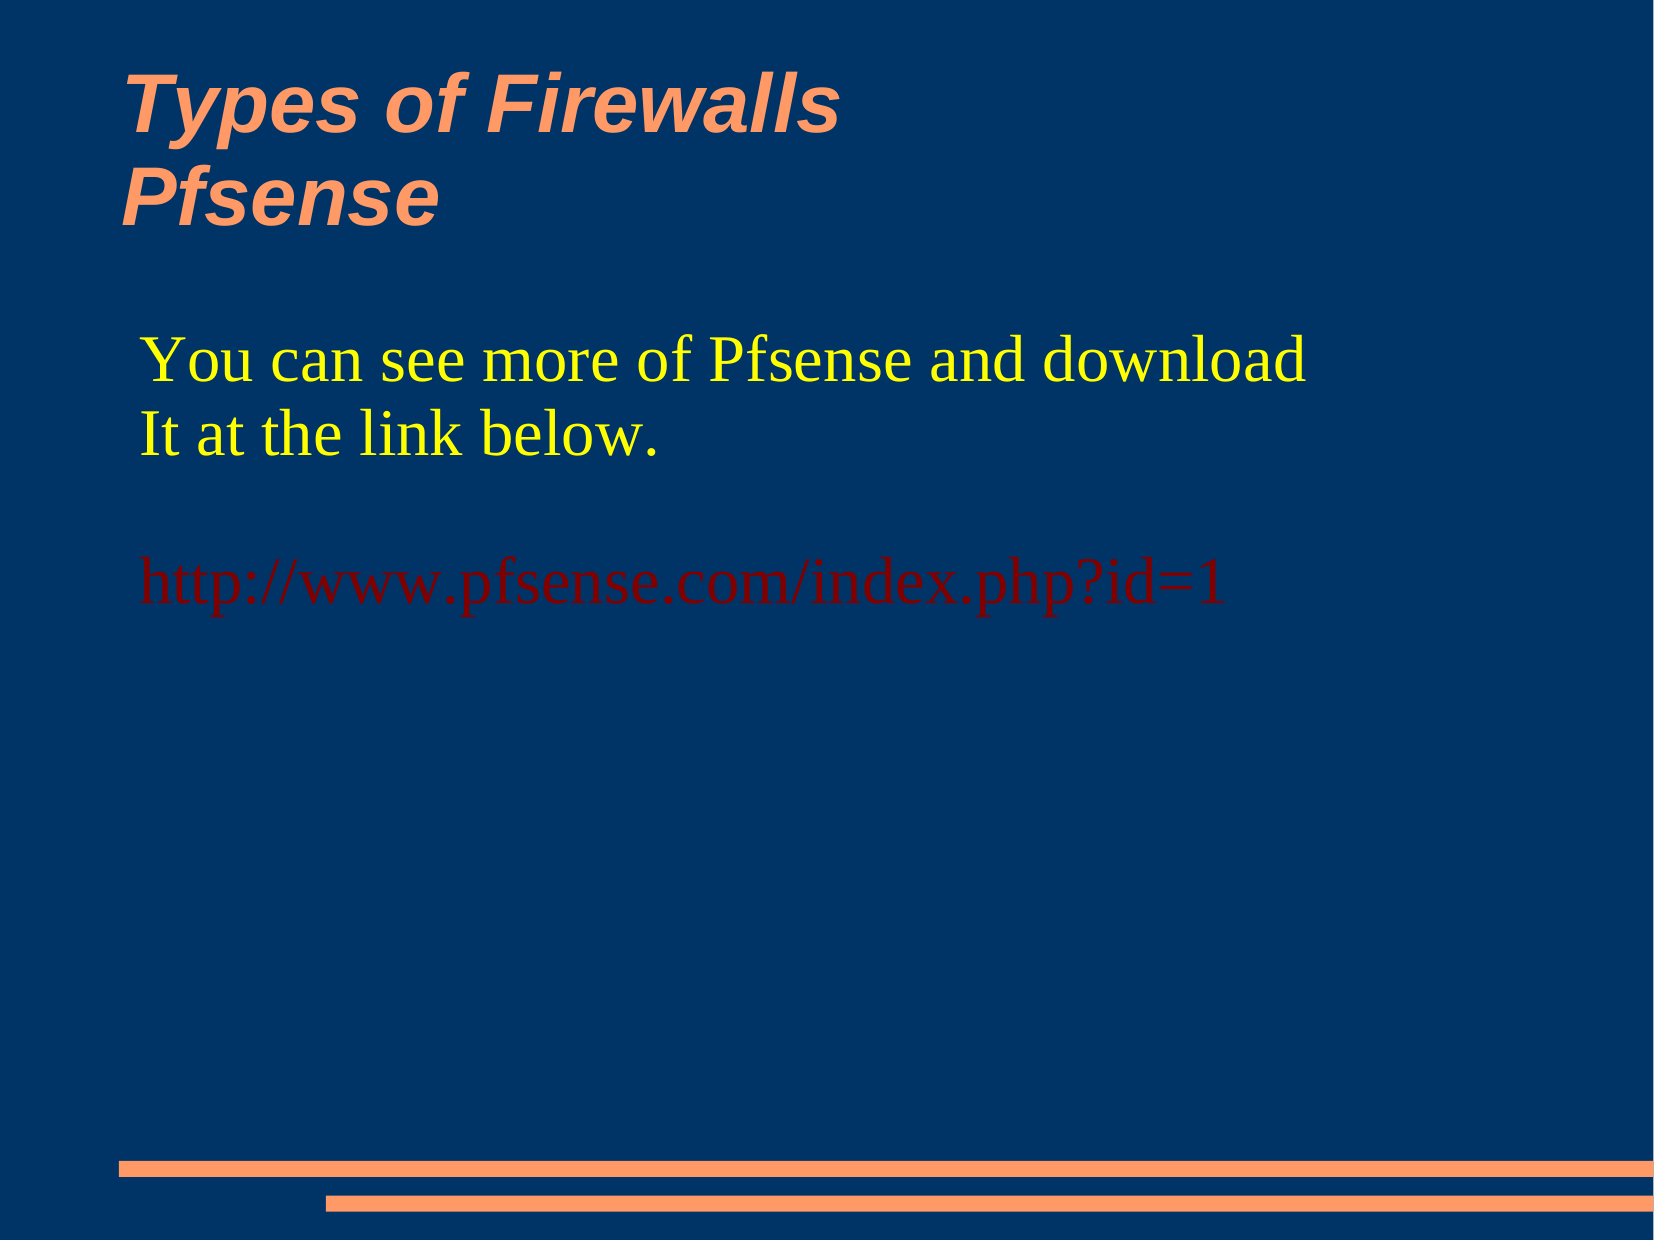

# Types of Firewalls Pfsense
You can see more of Pfsense and download
It at the link below.
http://www.pfsense.com/index.php?id=1